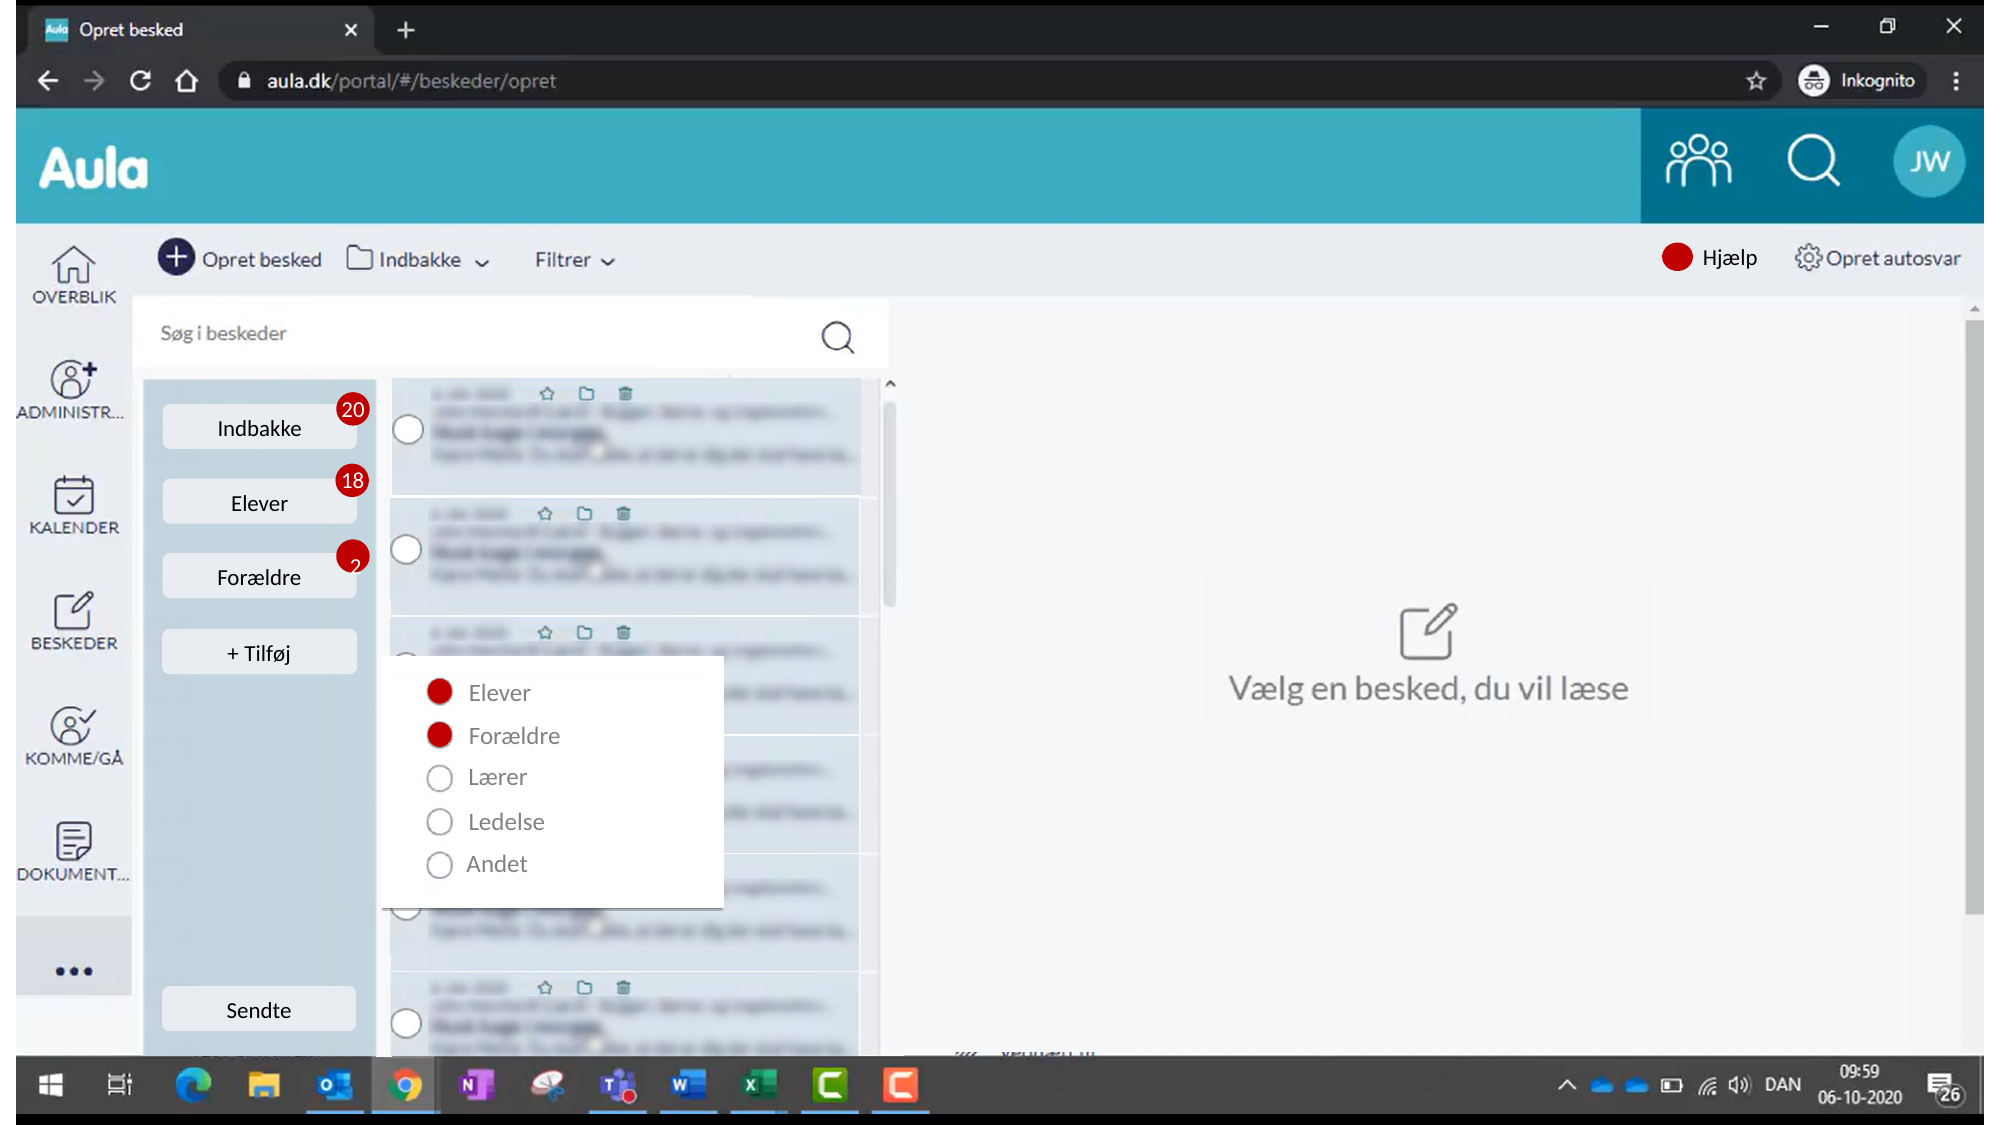

Hjælp
20
6
Indbakke
Indbakke
18
2
Elever
Elever
2
2
Forældre
Forældre
1
Lærer
+ Tilføj
+ Tilføj
Elever
1
Ledelse
Forældre
Lærer
Andet
Ledelse
Andet
+
Sendte